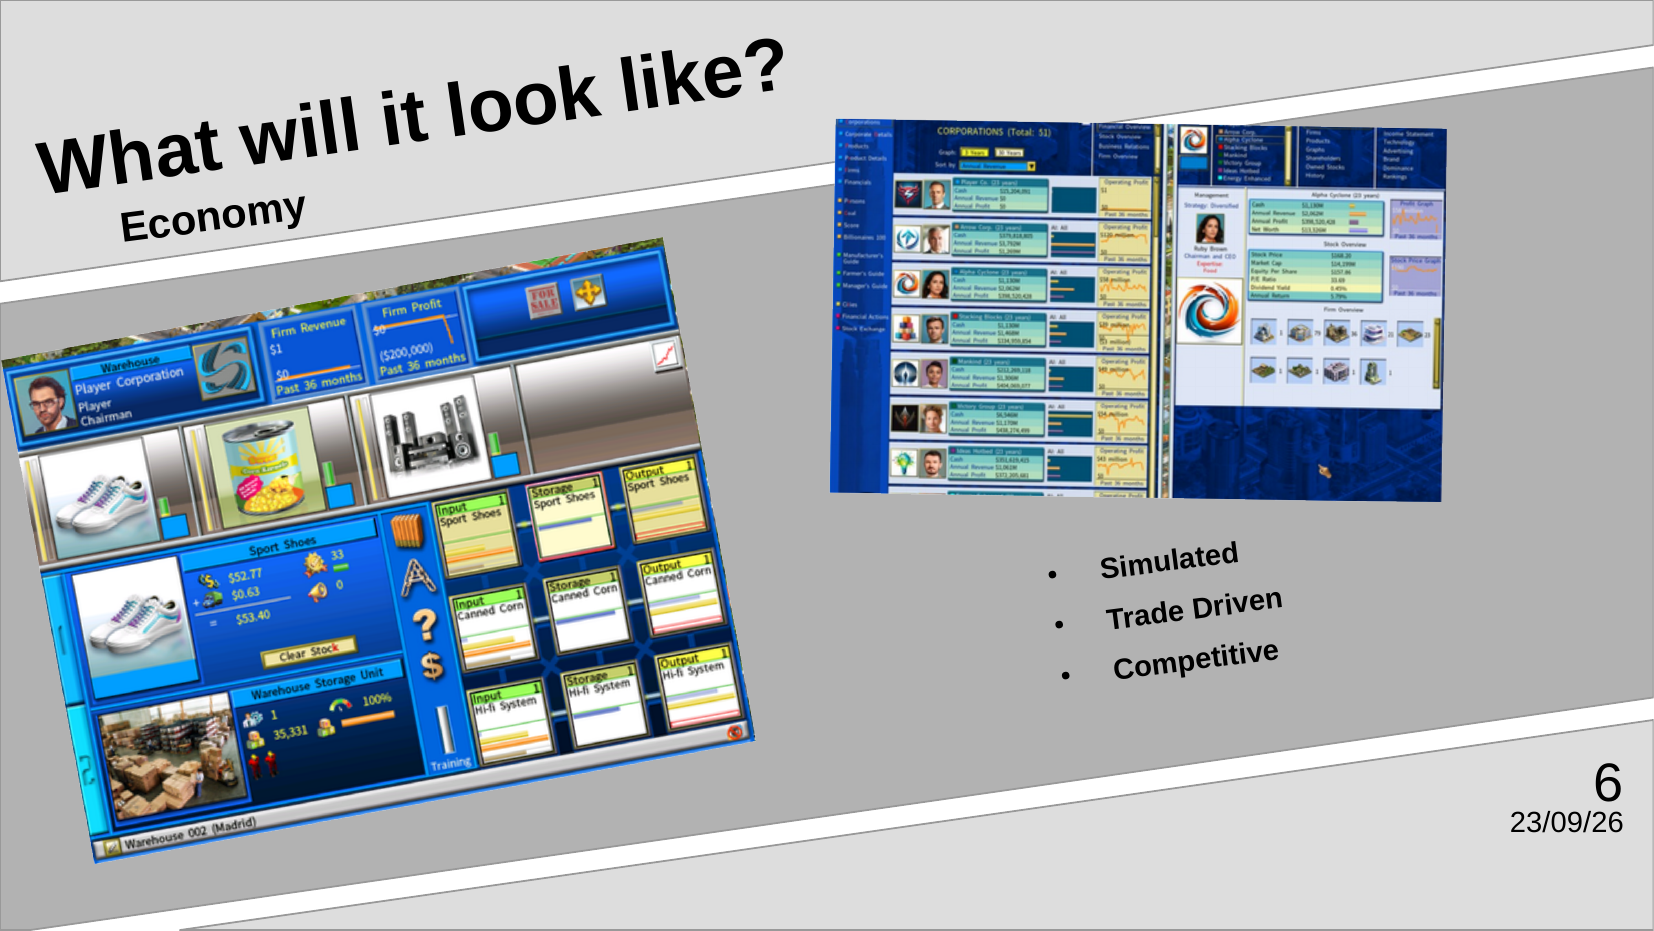

# What will it look like?
Economy
Simulated
Trade Driven
Competitive
6